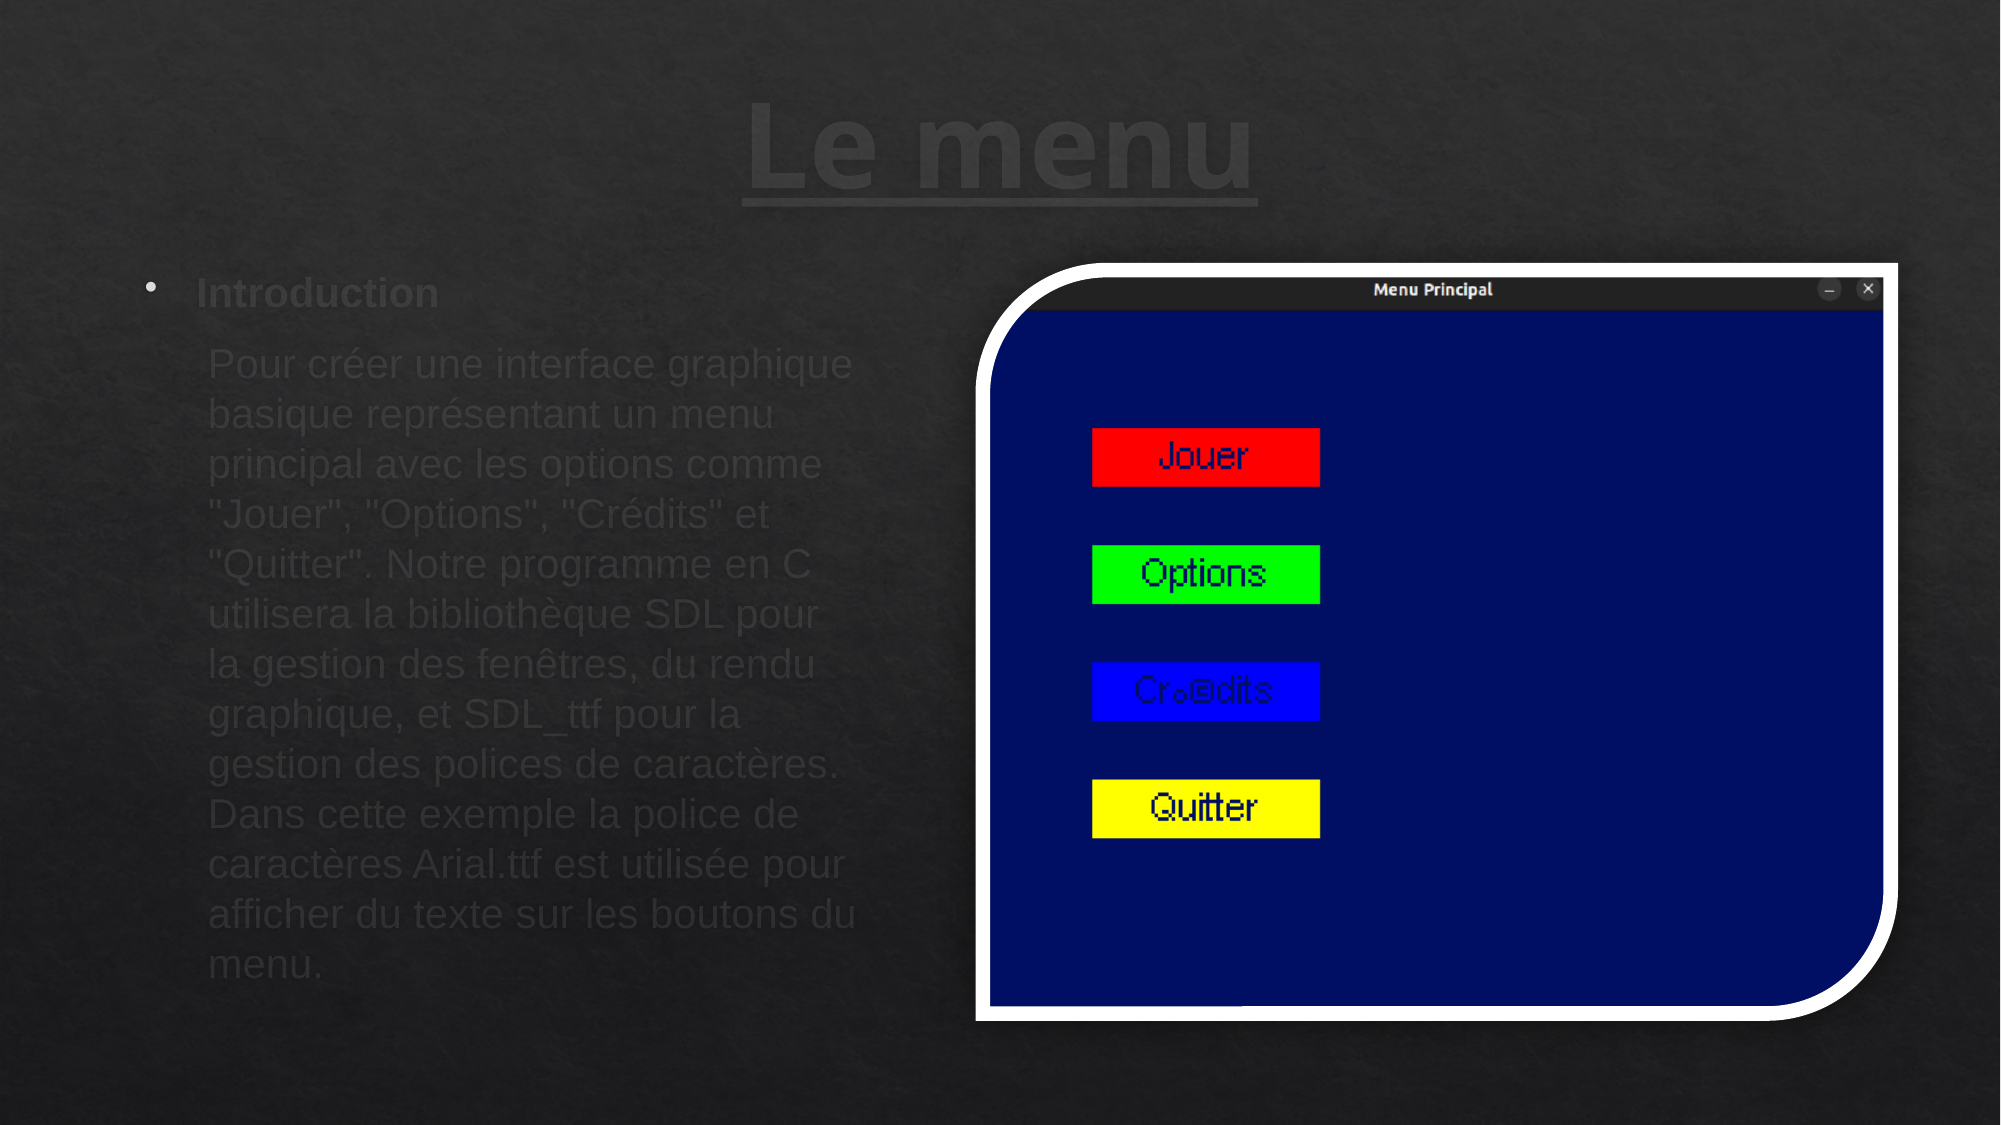

# Le menu
Introduction
Pour créer une interface graphique basique représentant un menu principal avec les options comme "Jouer", "Options", "Crédits" et "Quitter". Notre programme en C utilisera la bibliothèque SDL pour la gestion des fenêtres, du rendu graphique, et SDL_ttf pour la gestion des polices de caractères. Dans cette exemple la police de caractères Arial.ttf est utilisée pour afficher du texte sur les boutons du menu.